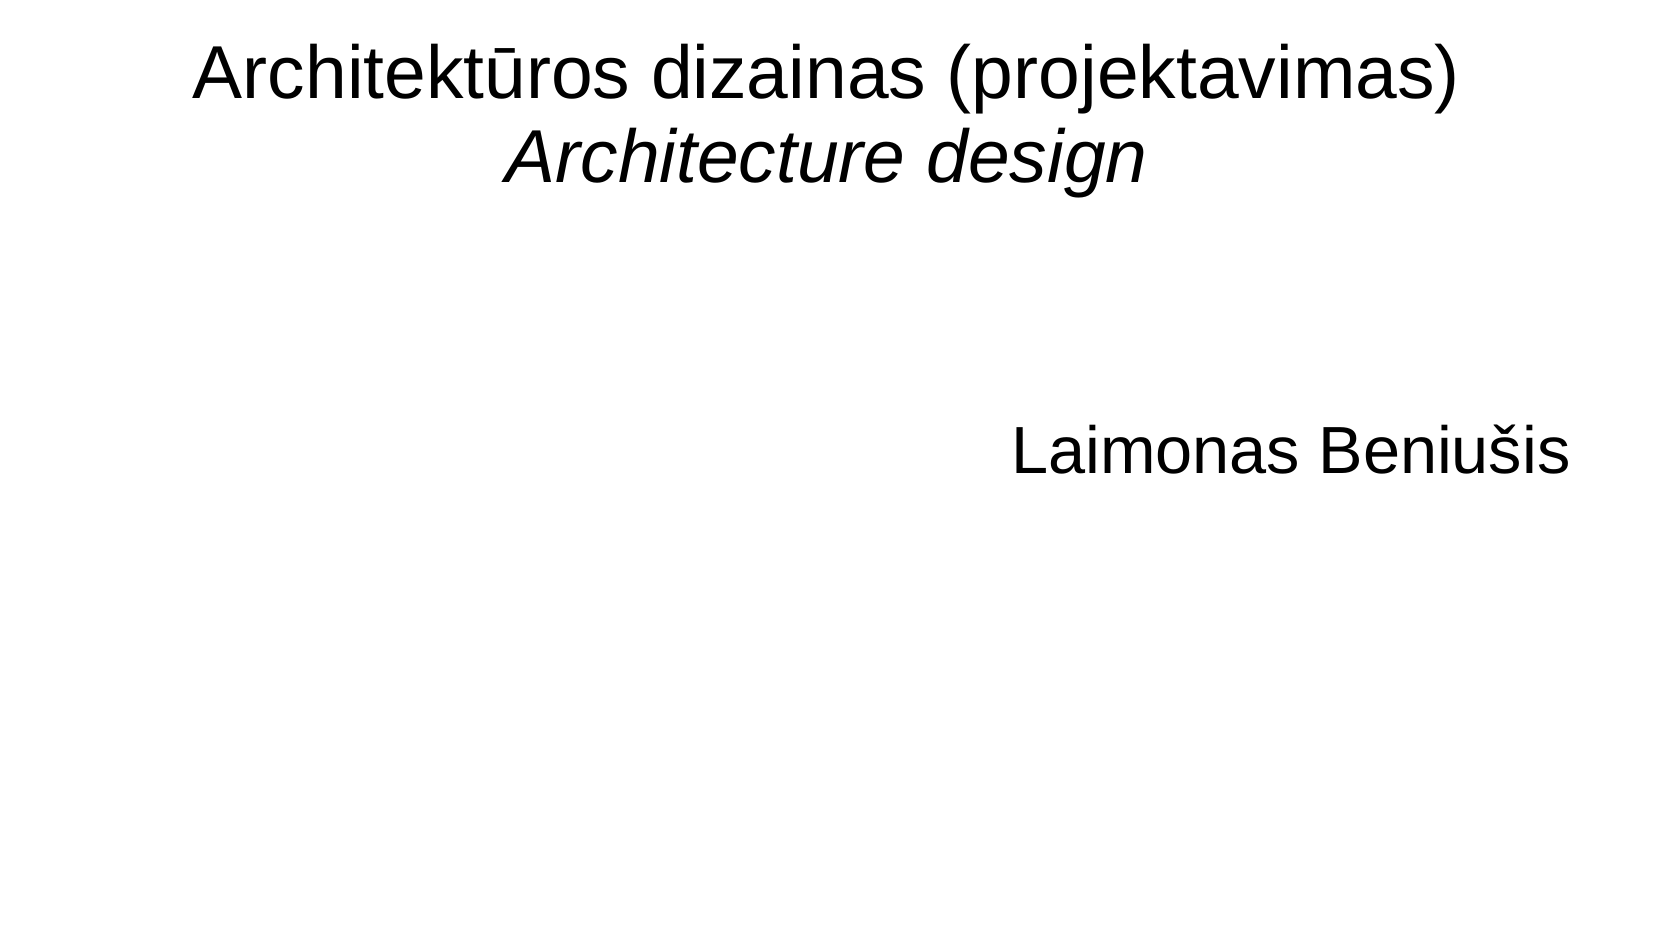

# Architektūros dizainas (projektavimas) Architecture design
Laimonas Beniušis